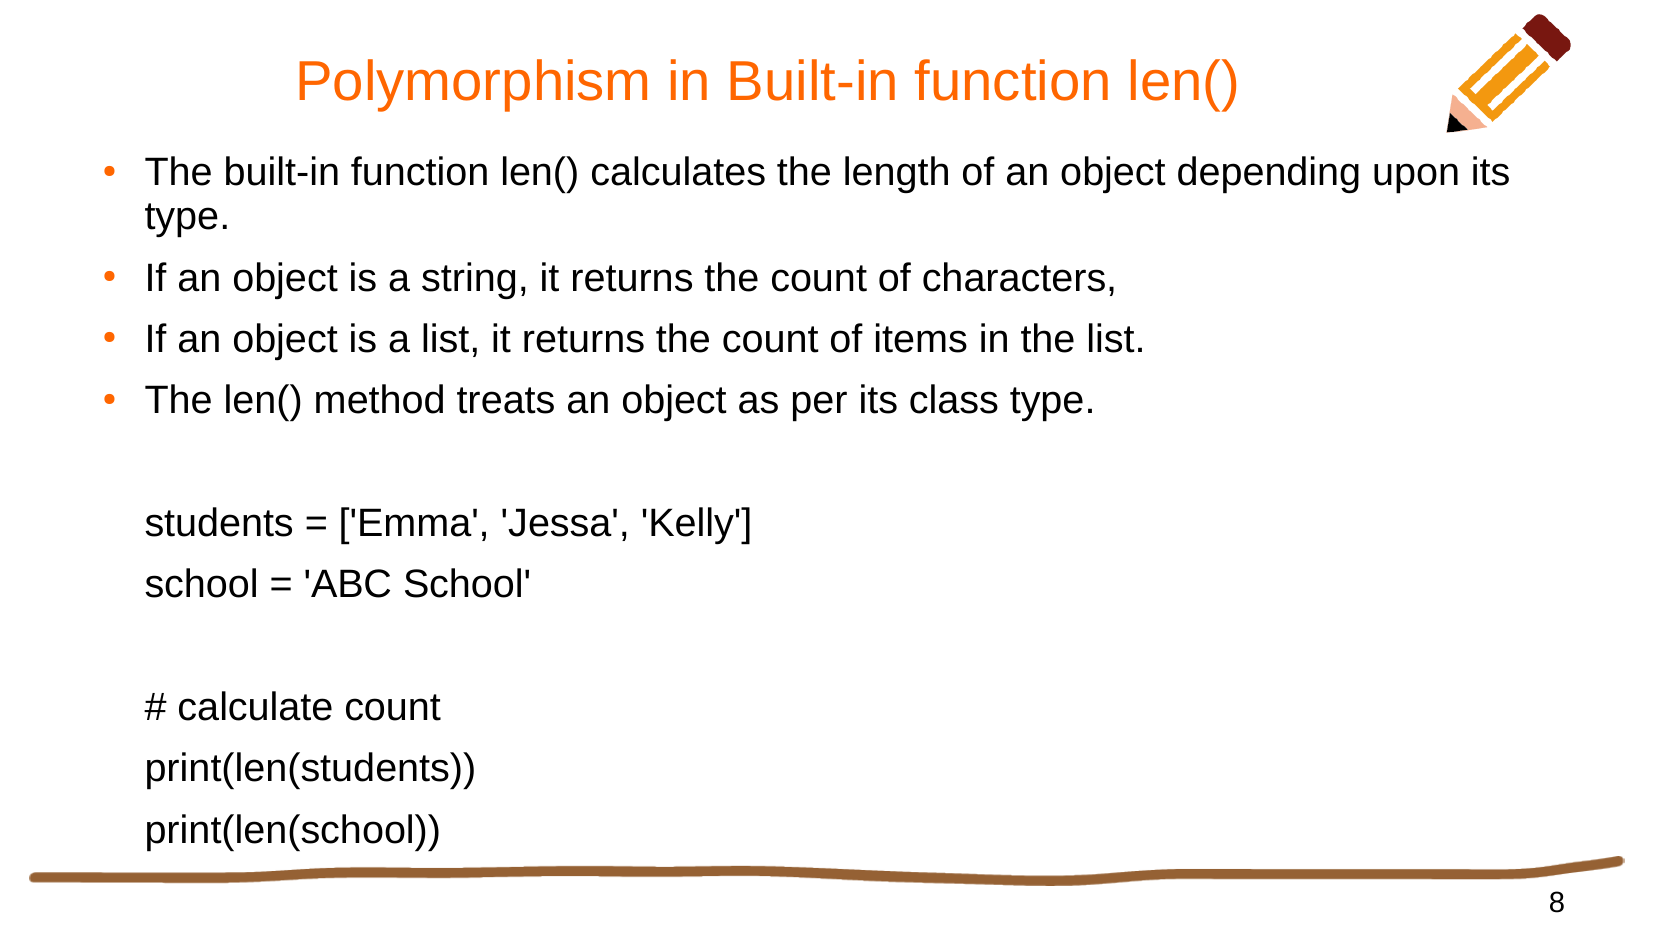

# Polymorphism in Built-in function len()
The built-in function len() calculates the length of an object depending upon its type.
If an object is a string, it returns the count of characters,
If an object is a list, it returns the count of items in the list.
The len() method treats an object as per its class type.
students = ['Emma', 'Jessa', 'Kelly']
school = 'ABC School'
# calculate count
print(len(students))
print(len(school))
8